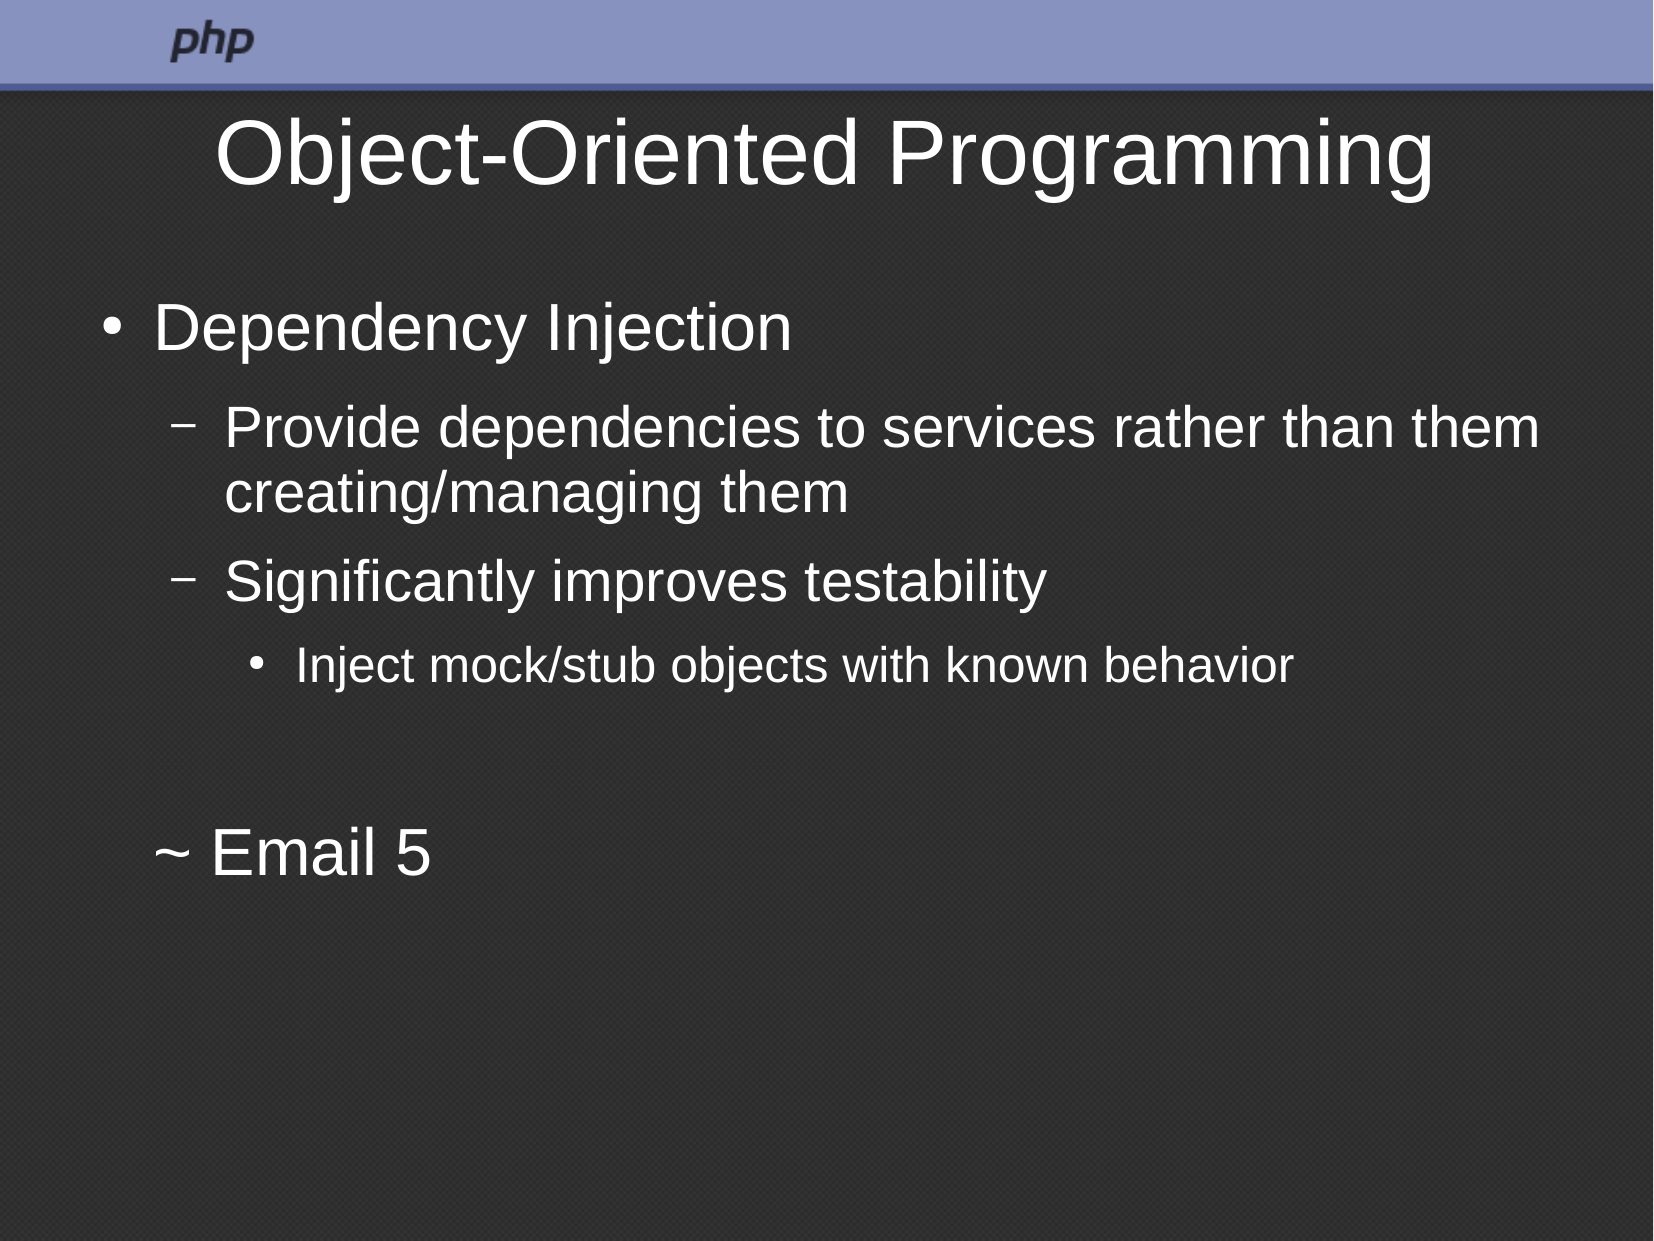

# Object-Oriented Programming
Dependency Injection
Provide dependencies to services rather than them creating/managing them
Significantly improves testability
Inject mock/stub objects with known behavior
~ Email 5